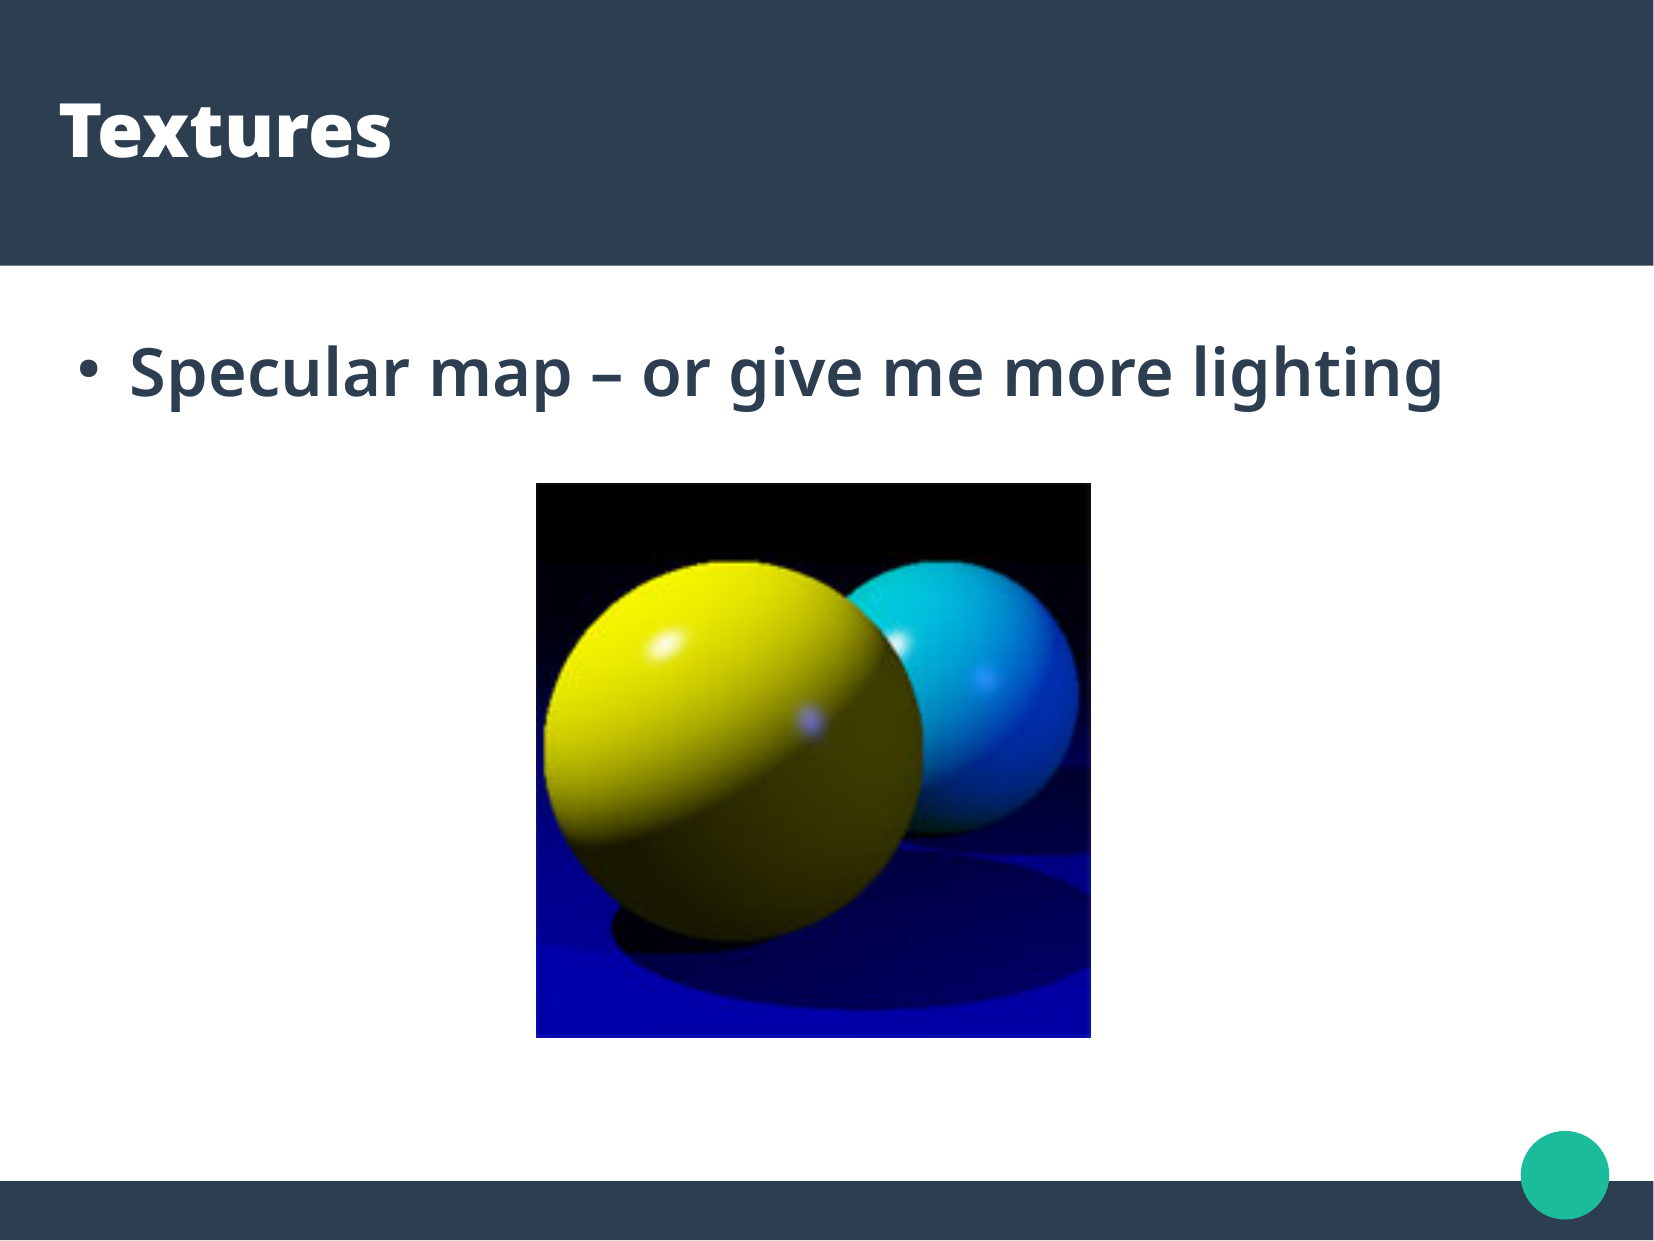

# Textures
Specular map – or give me more lighting